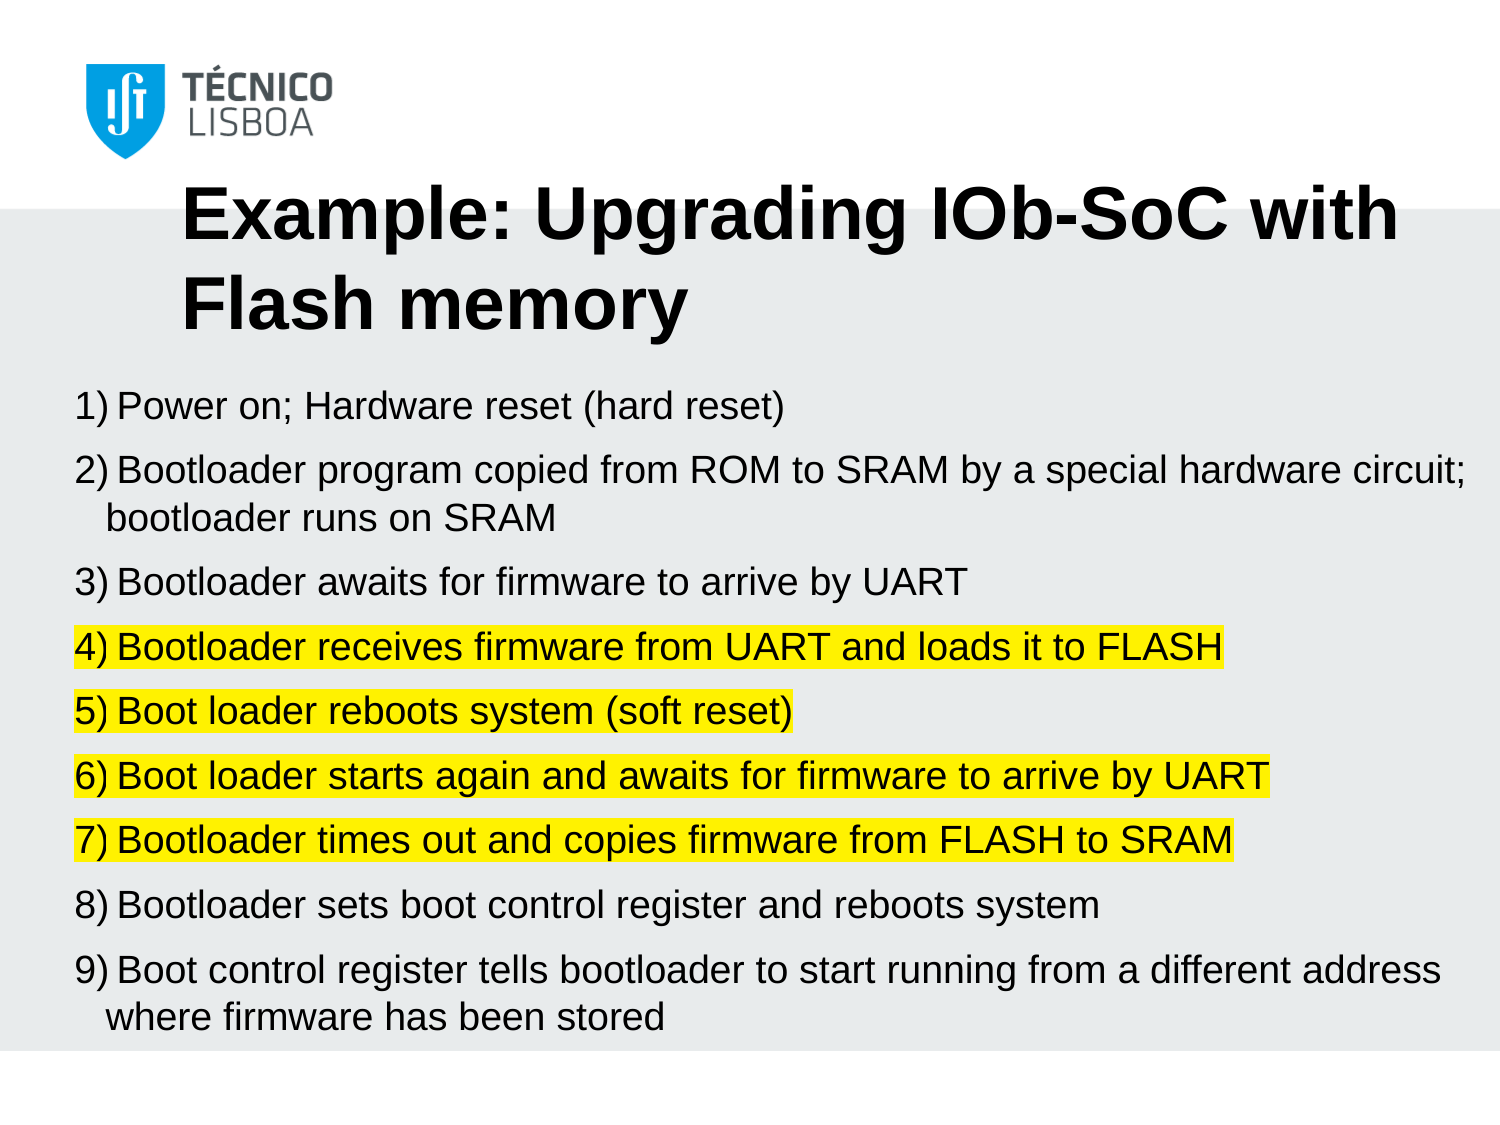

# Example: Upgrading IOb-SoC with Flash memory
 Power on; Hardware reset (hard reset)
 Bootloader program copied from ROM to SRAM by a special hardware circuit; bootloader runs on SRAM
 Bootloader awaits for firmware to arrive by UART
 Bootloader receives firmware from UART and loads it to FLASH
 Boot loader reboots system (soft reset)
 Boot loader starts again and awaits for firmware to arrive by UART
 Bootloader times out and copies firmware from FLASH to SRAM
 Bootloader sets boot control register and reboots system
 Boot control register tells bootloader to start running from a different address where firmware has been stored